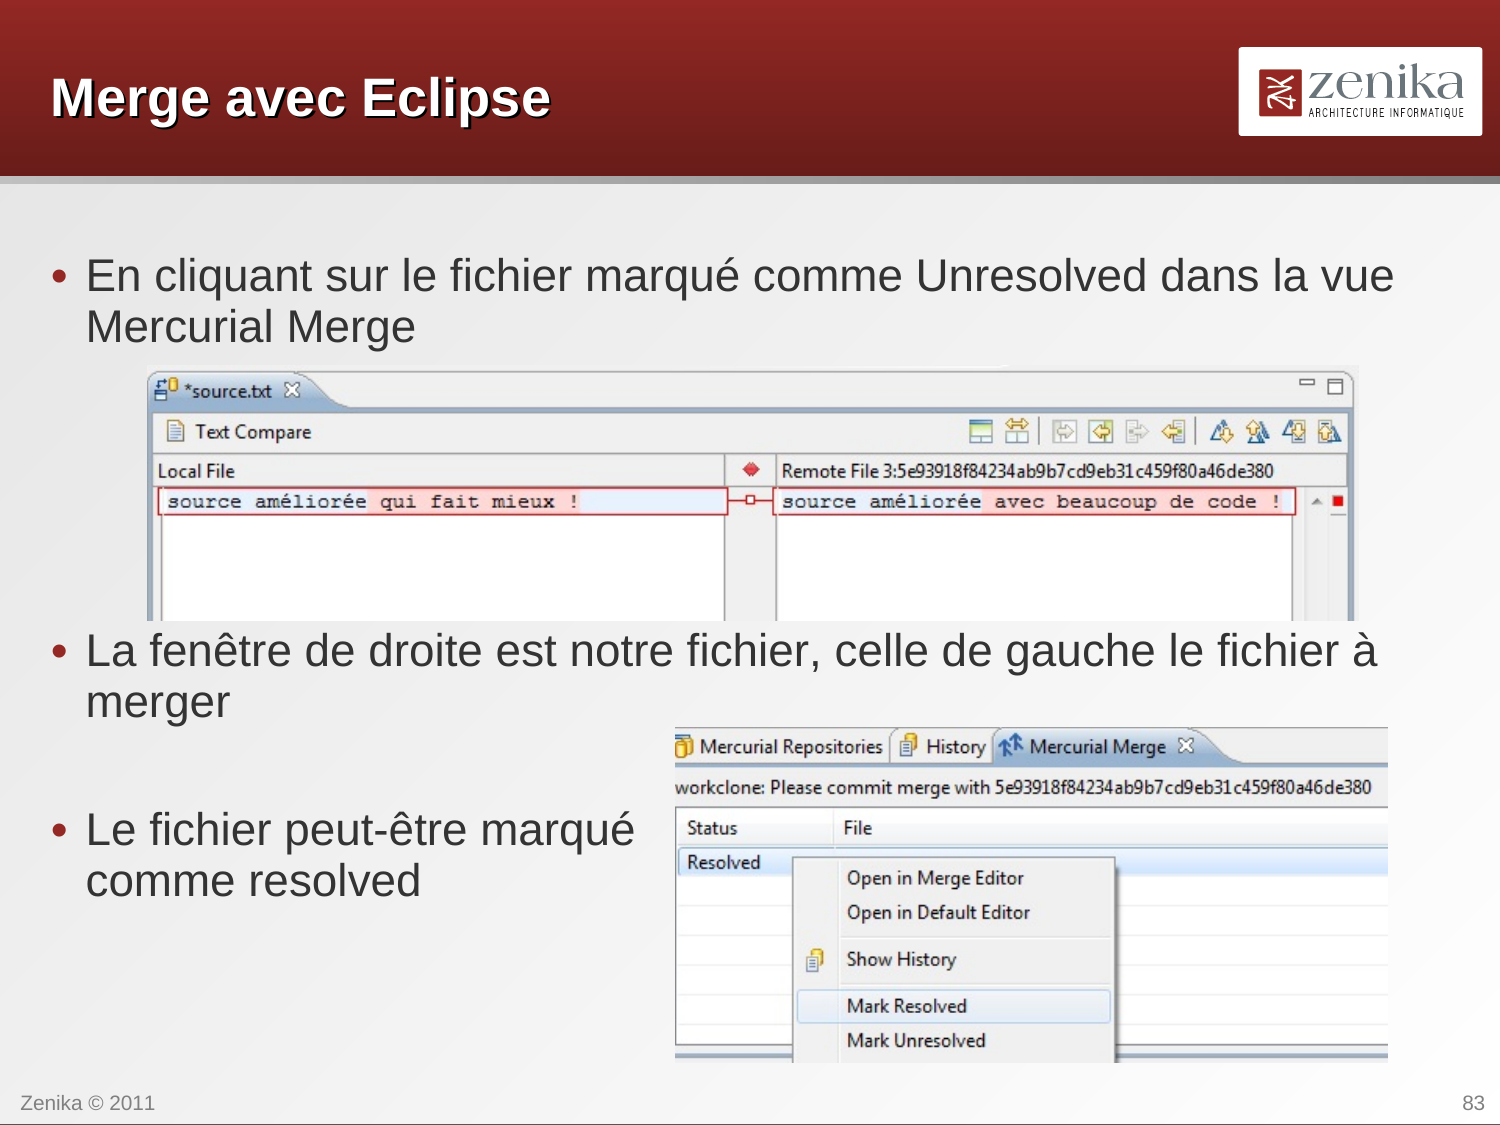

# Merge avec Eclipse
En cliquant sur le fichier marqué comme Unresolved dans la vue Mercurial Merge
La fenêtre de droite est notre fichier, celle de gauche le fichier à merger
Le fichier peut-être marqué
comme resolved